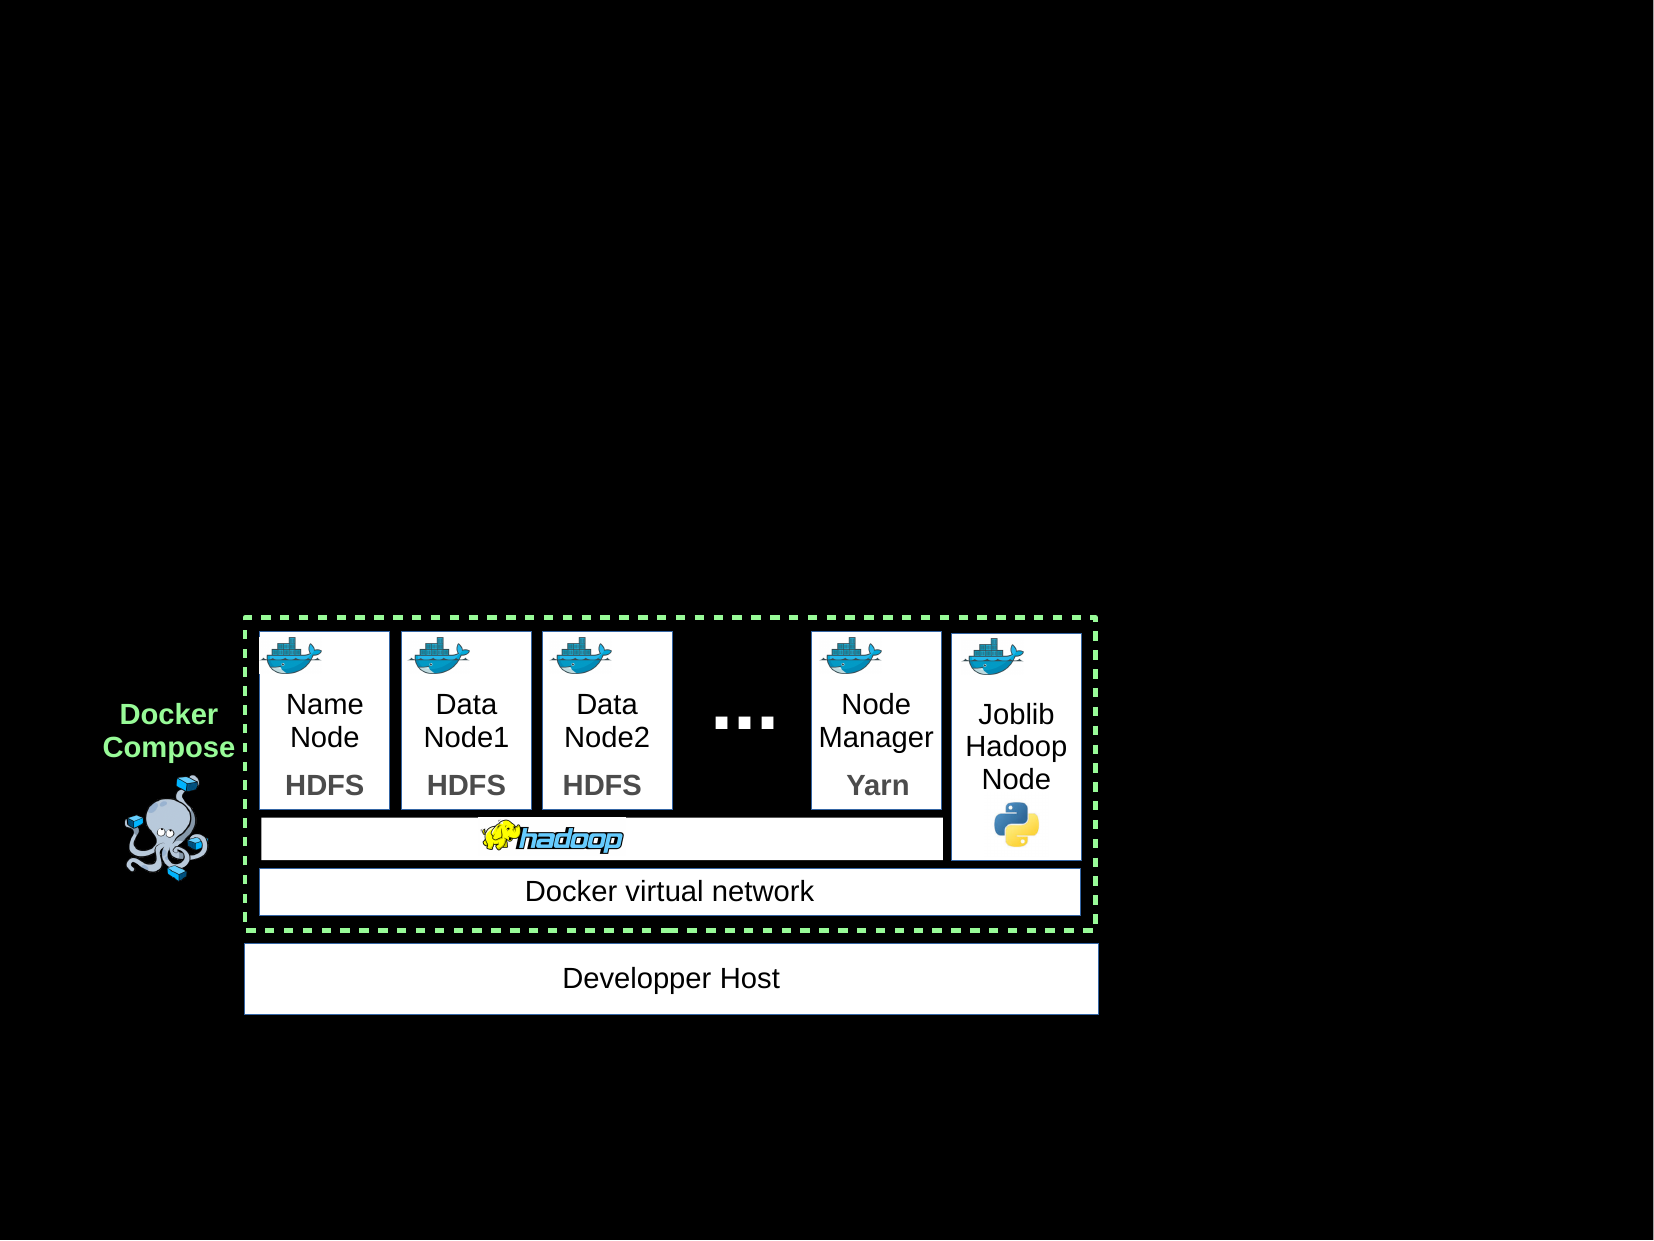

Name
Node
Data
Node1
Data
Node2
Node
Manager
Joblib
Hadoop
Node
...
Docker
Compose
HDFS
HDFS
HDFS
Yarn
Docker virtual network
Developper Host